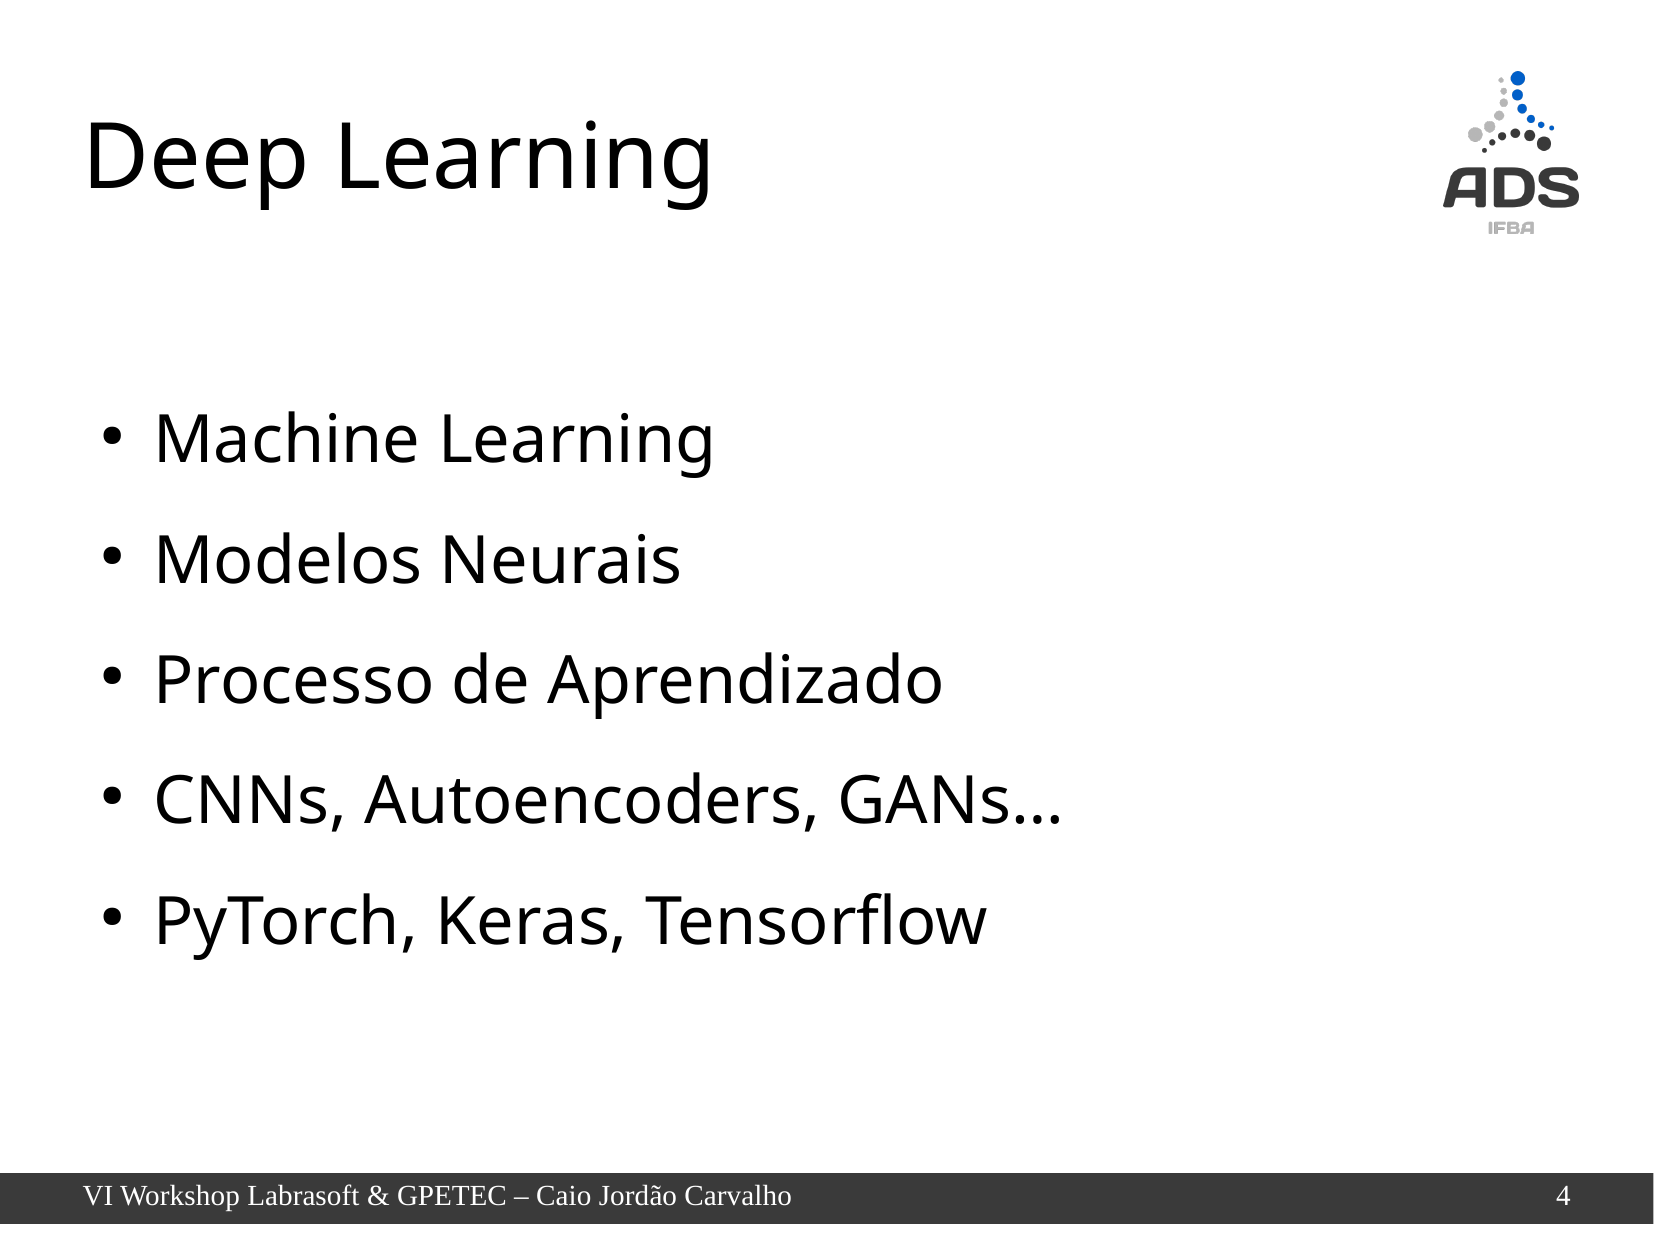

# Deep Learning
Machine Learning
Modelos Neurais
Processo de Aprendizado
CNNs, Autoencoders, GANs…
PyTorch, Keras, Tensorflow
4